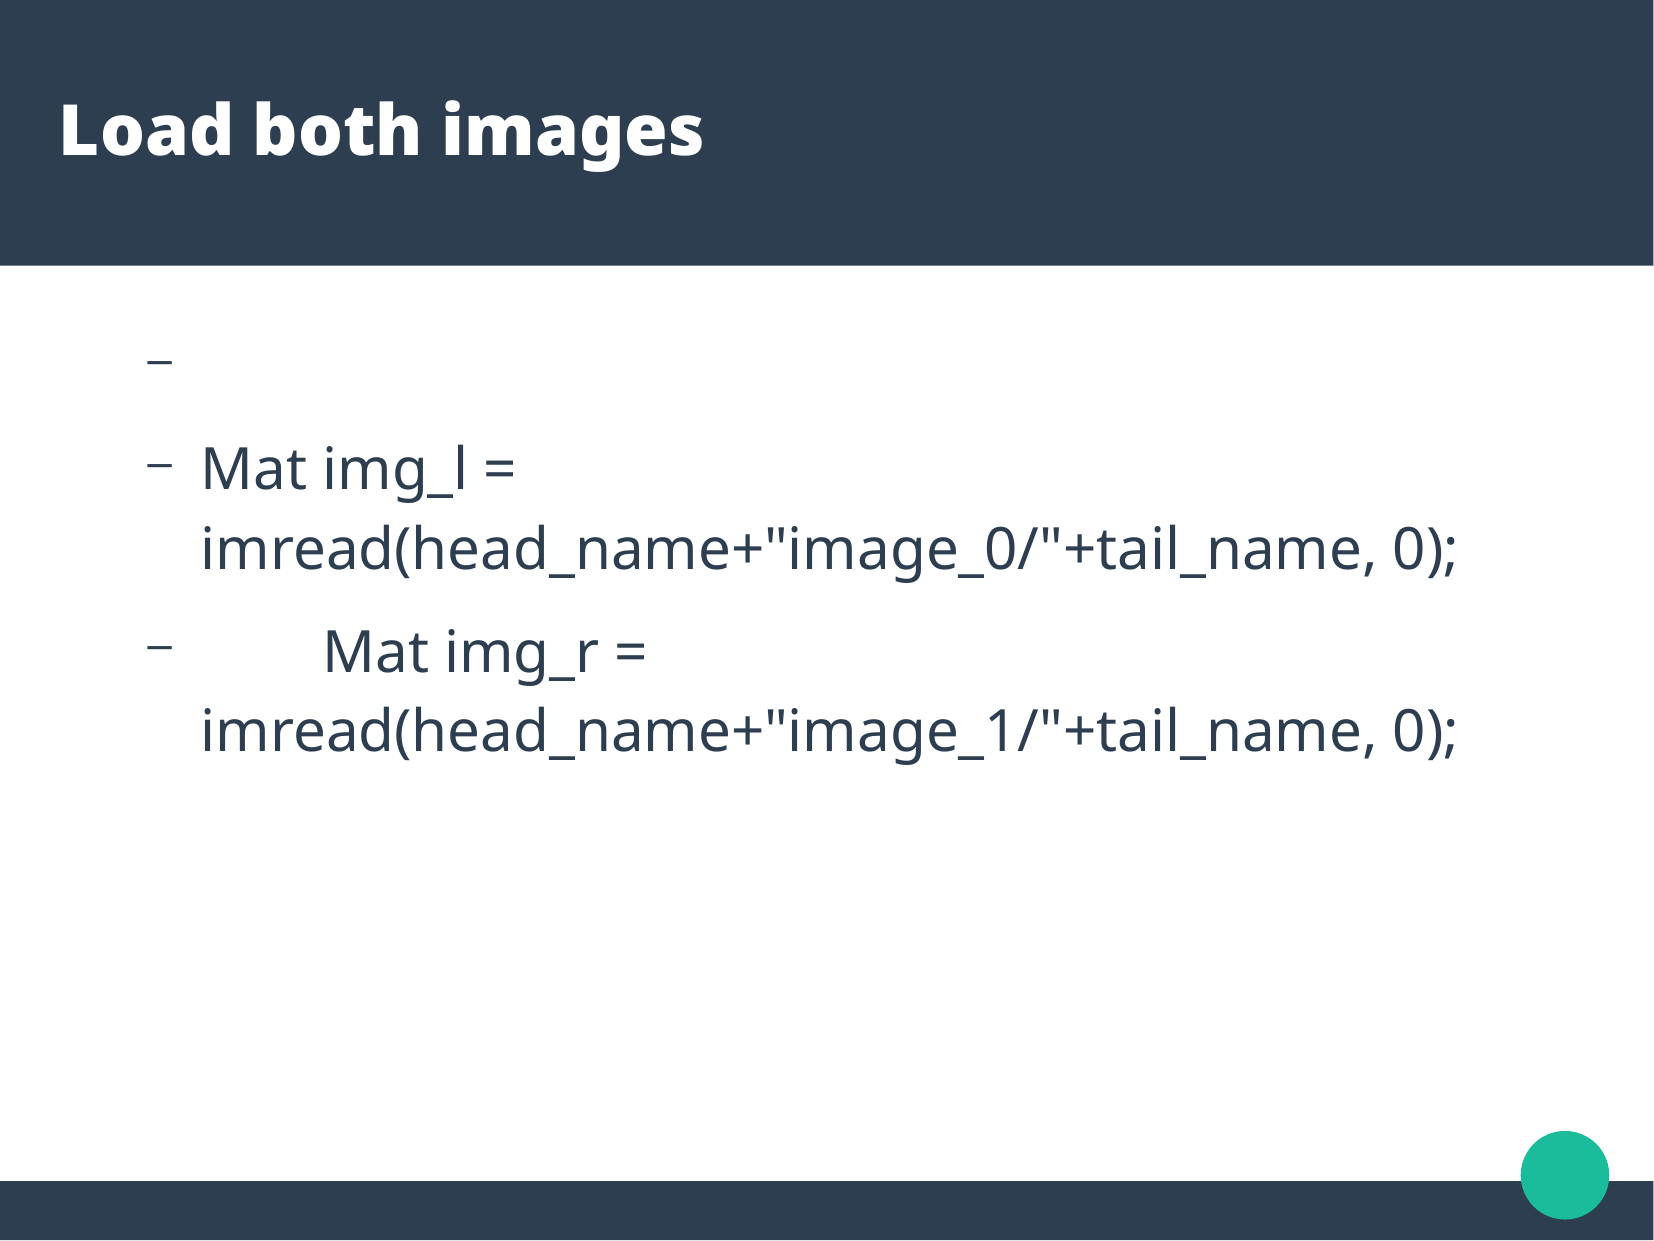

# Load both images
Mat img_l = imread(head_name+"image_0/"+tail_name, 0);
 Mat img_r = 	imread(head_name+"image_1/"+tail_name, 0);